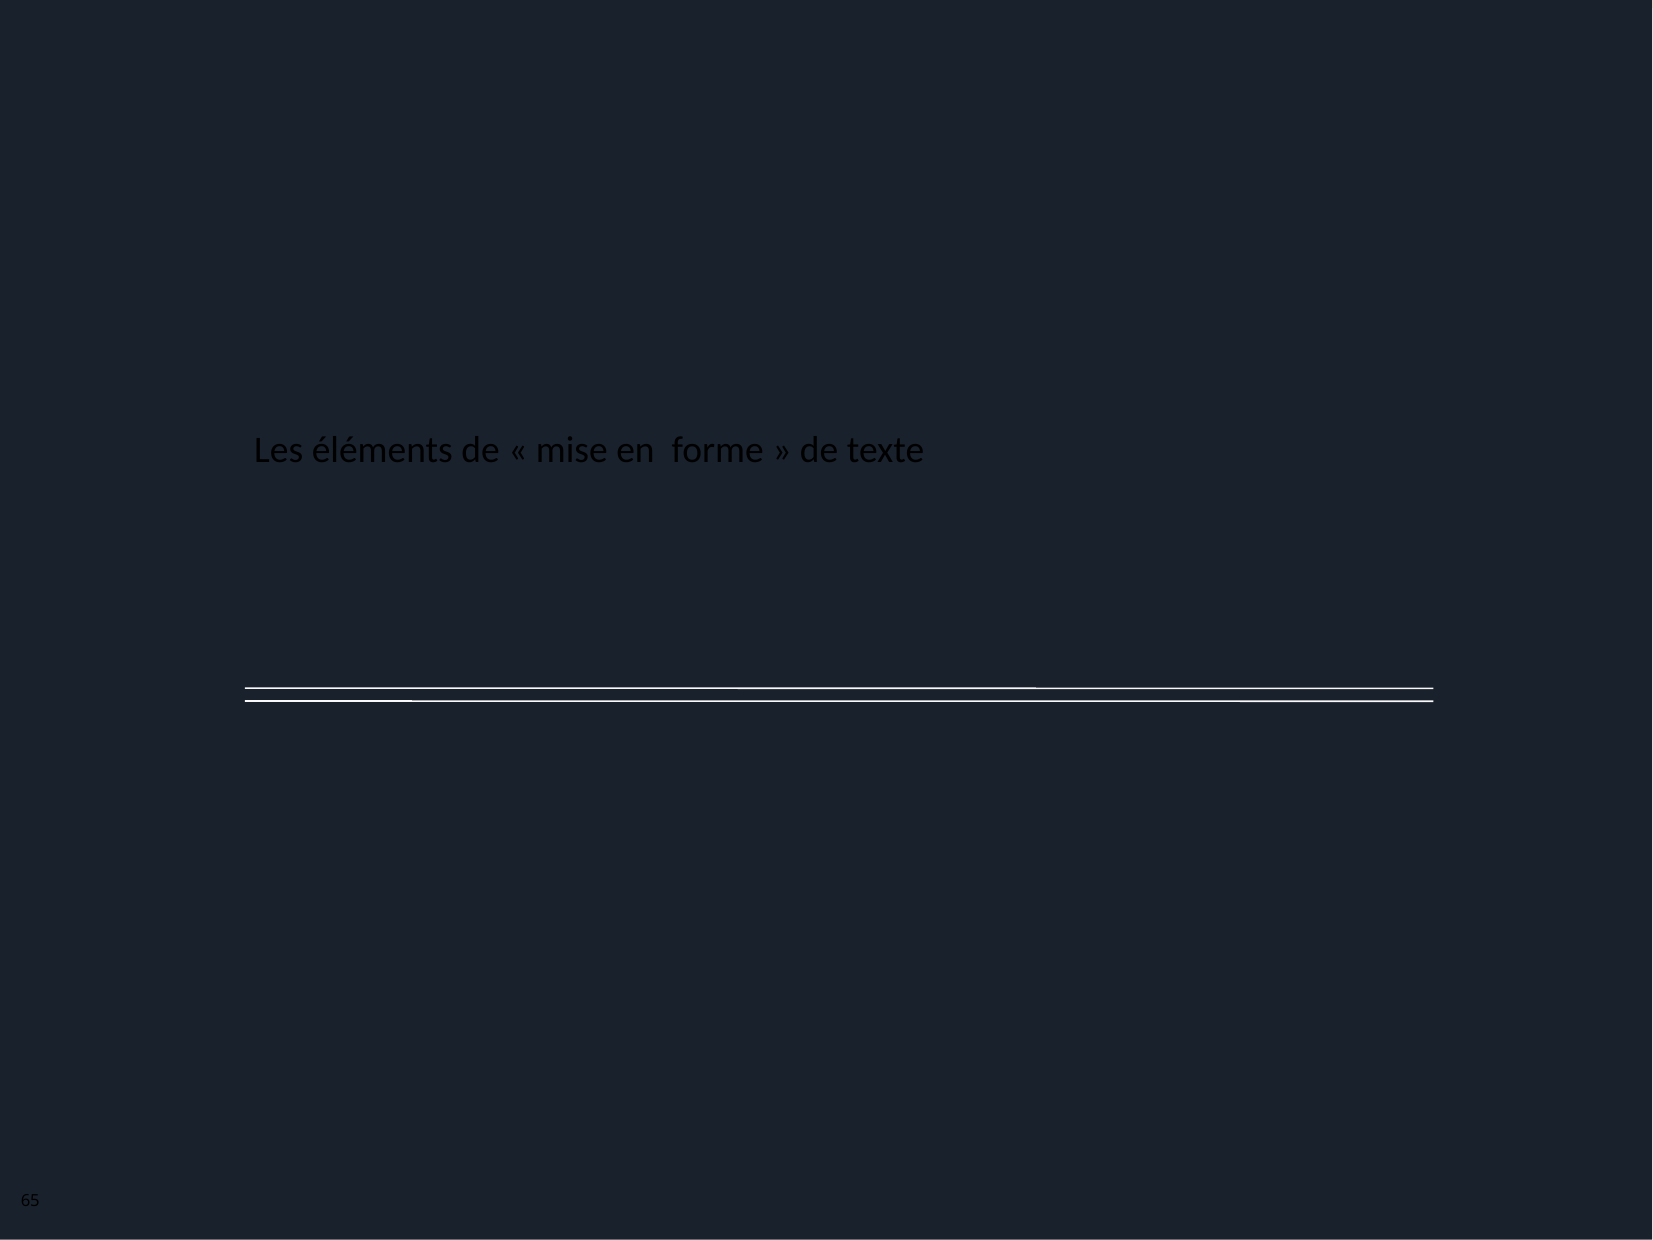

# Les éléments de « mise en forme » de texte